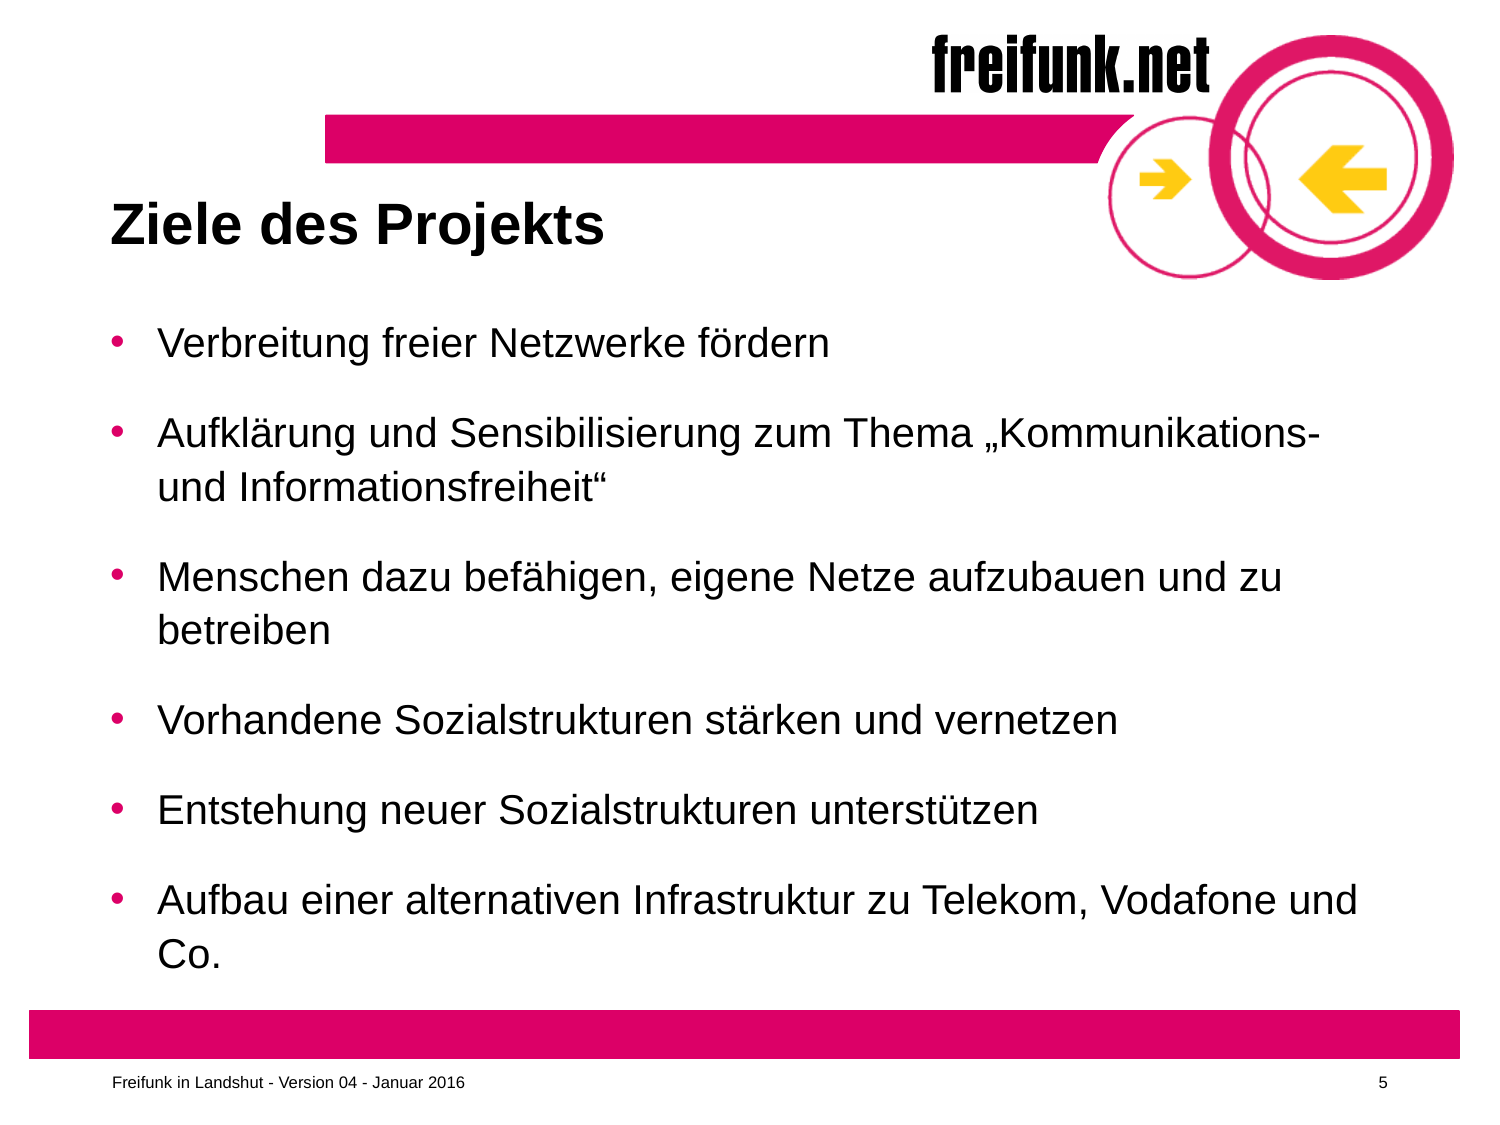

# Ziele des Projekts
Verbreitung freier Netzwerke fördern
Aufklärung und Sensibilisierung zum Thema „Kommunikations- und Informationsfreiheit“
Menschen dazu befähigen, eigene Netze aufzubauen und zu betreiben
Vorhandene Sozialstrukturen stärken und vernetzen
Entstehung neuer Sozialstrukturen unterstützen
Aufbau einer alternativen Infrastruktur zu Telekom, Vodafone und Co.
Freifunk in Landshut - Version 04 - Januar 2016